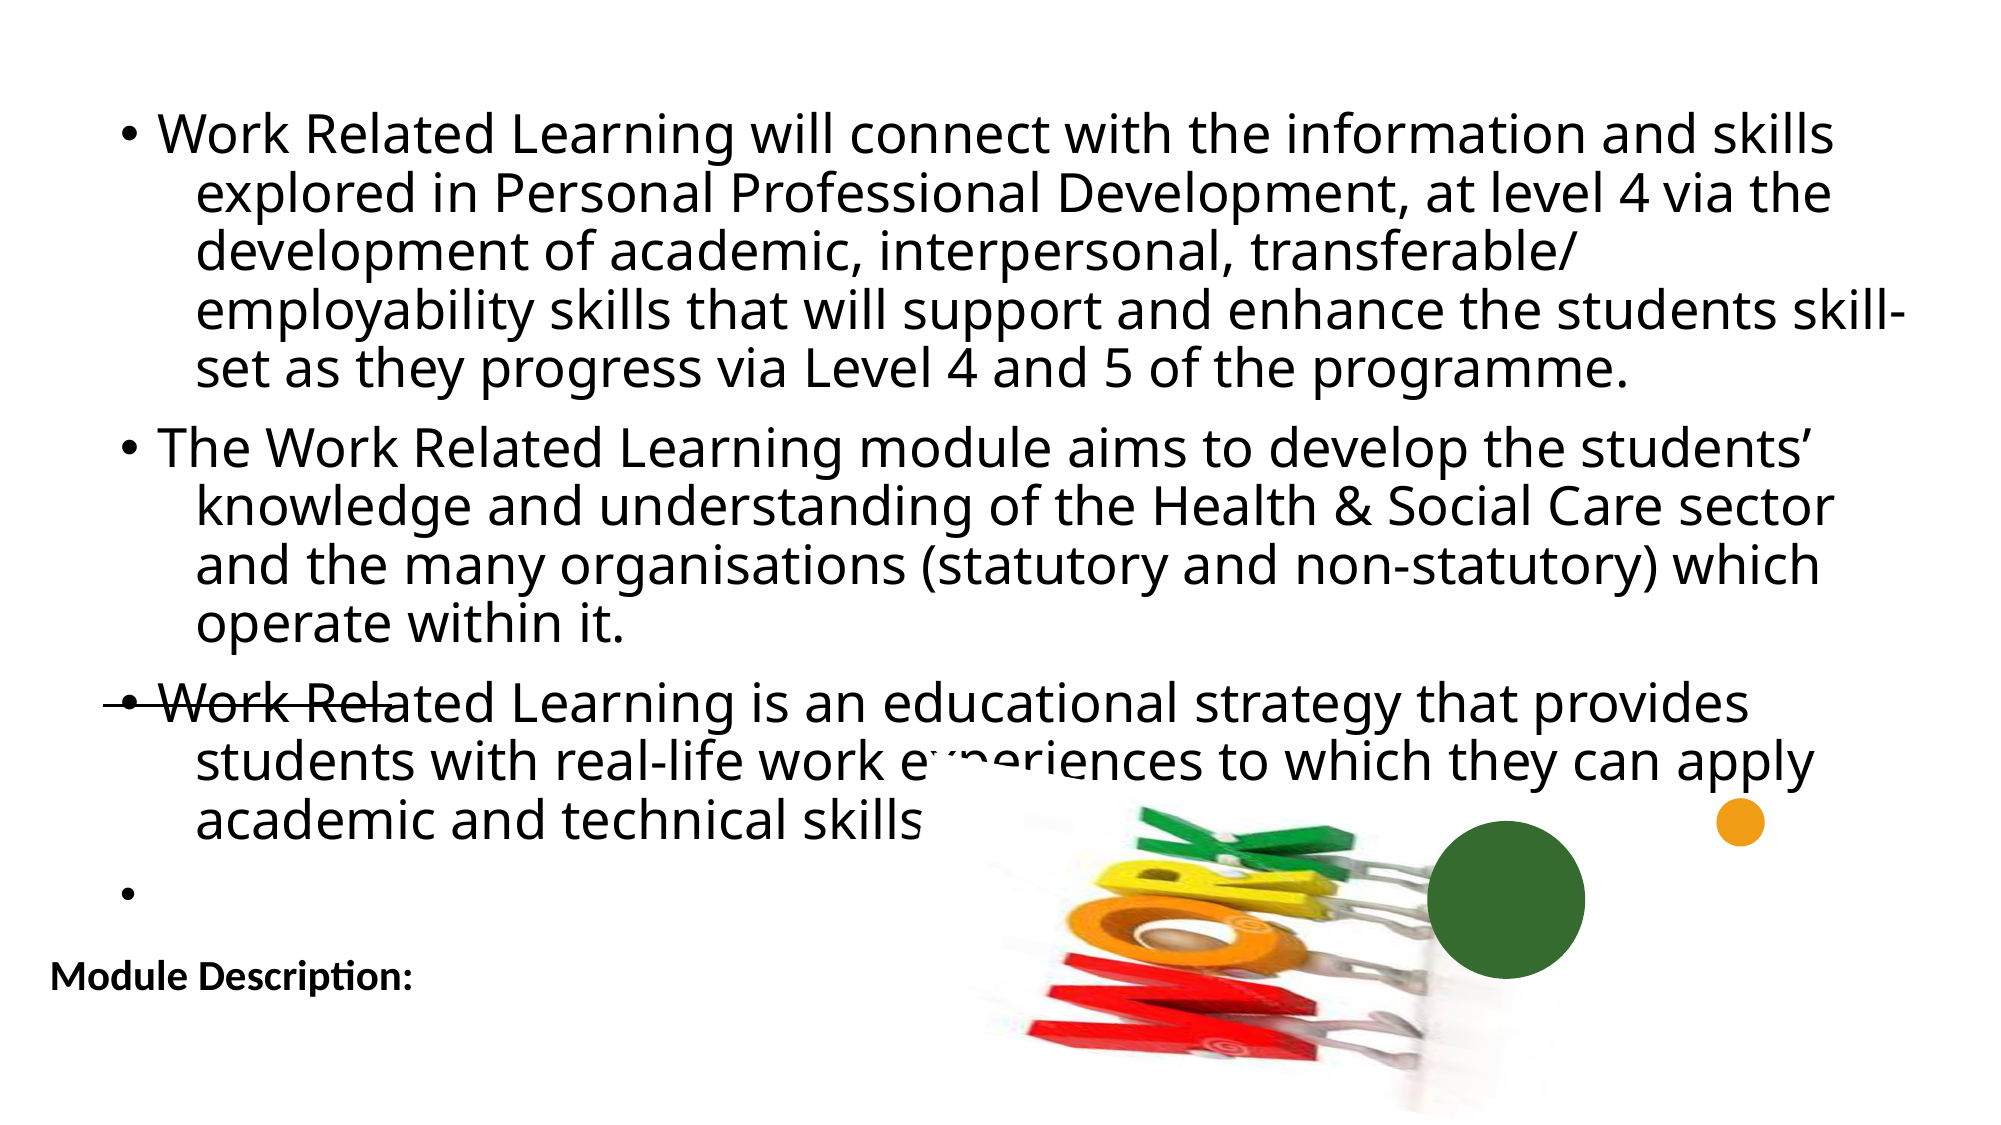

Work Related Learning will connect with the information and skills explored in Personal Professional Development, at level 4 via the development of academic, interpersonal, transferable/ employability skills that will support and enhance the students skill-set as they progress via Level 4 and 5 of the programme.
The Work Related Learning module aims to develop the students’ knowledge and understanding of the Health & Social Care sector and the many organisations (statutory and non-statutory) which operate within it.
Work Related Learning is an educational strategy that provides students with real-life work experiences to which they can apply academic and technical skills.
# Module Description: